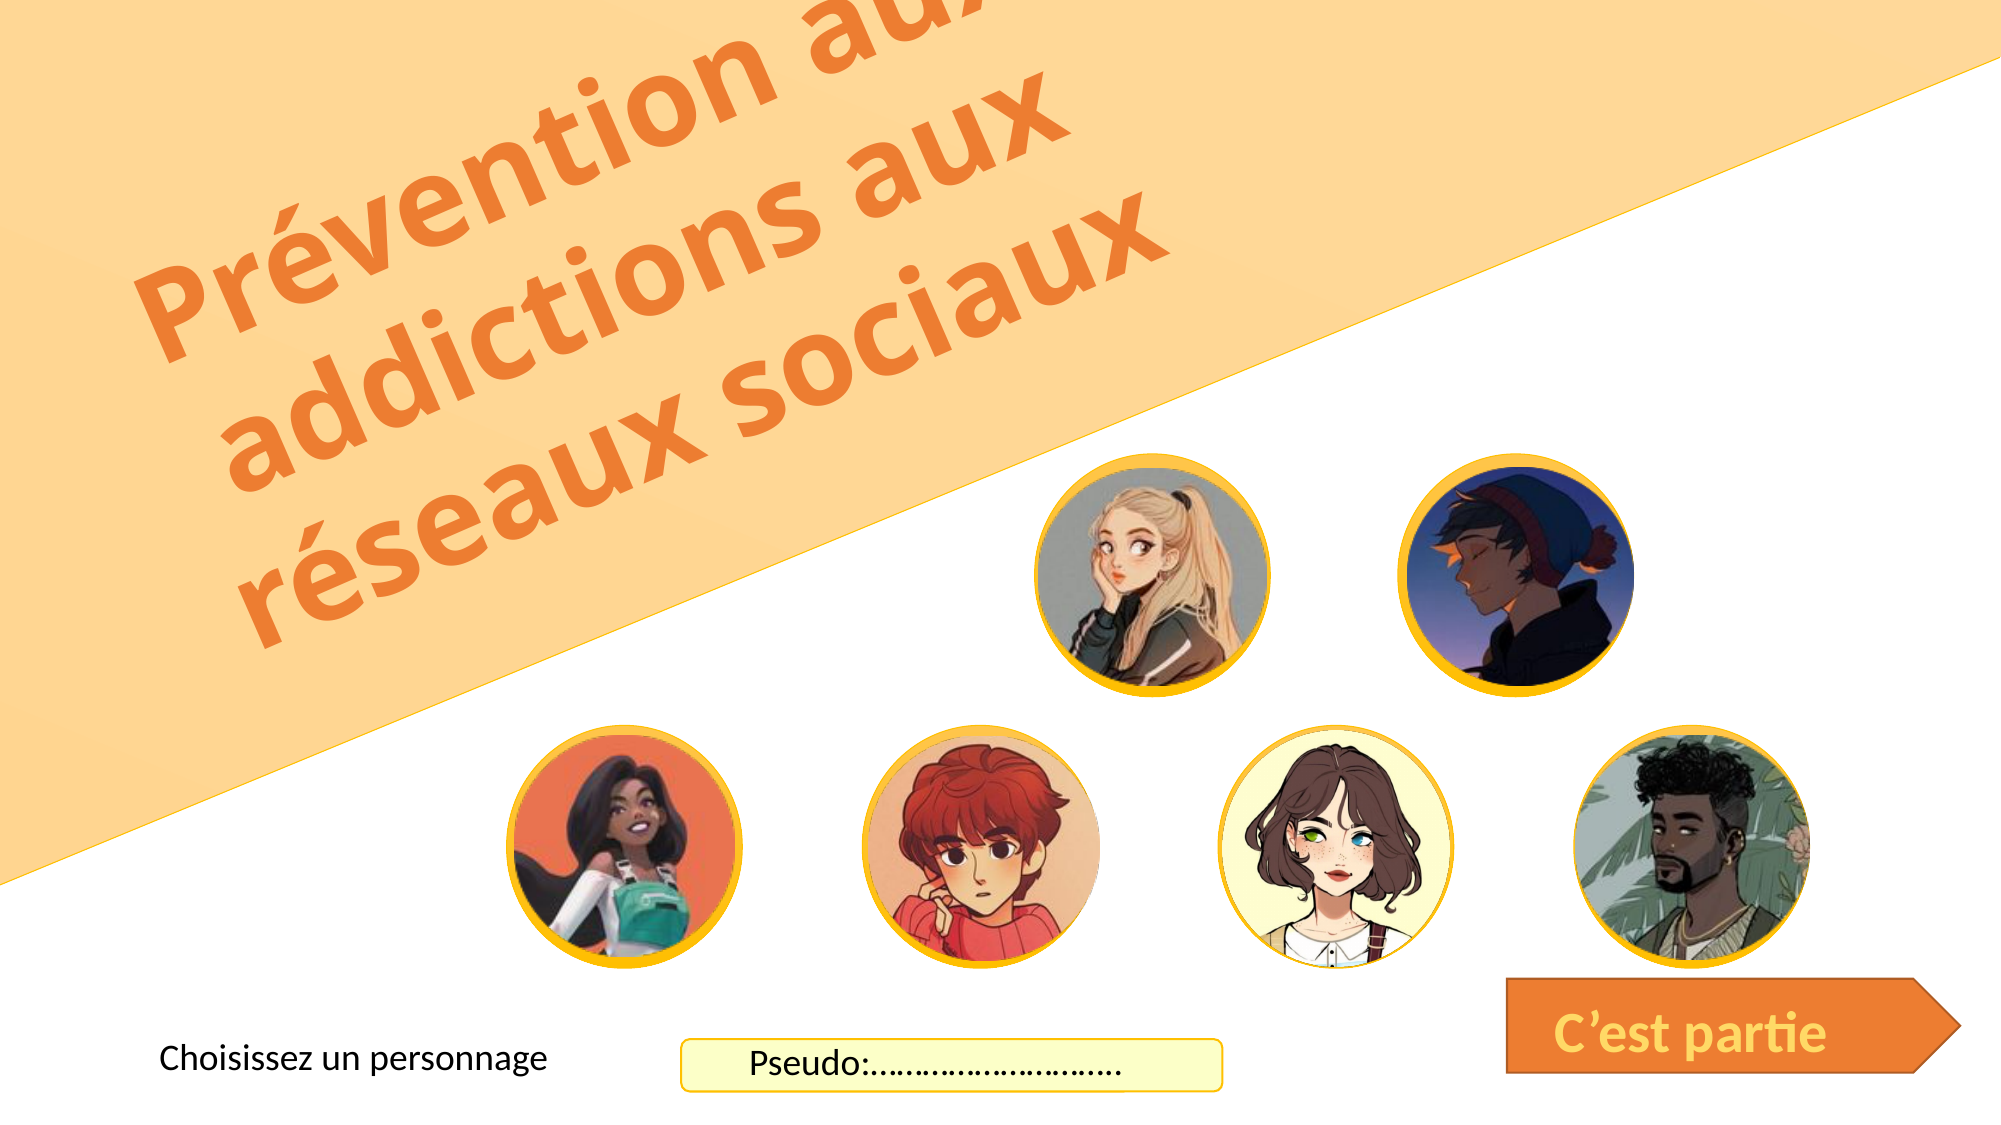

# Prévention aux addictions aux réseaux sociaux
C’est partie
Choisissez un personnage
Pseudo:………………………..